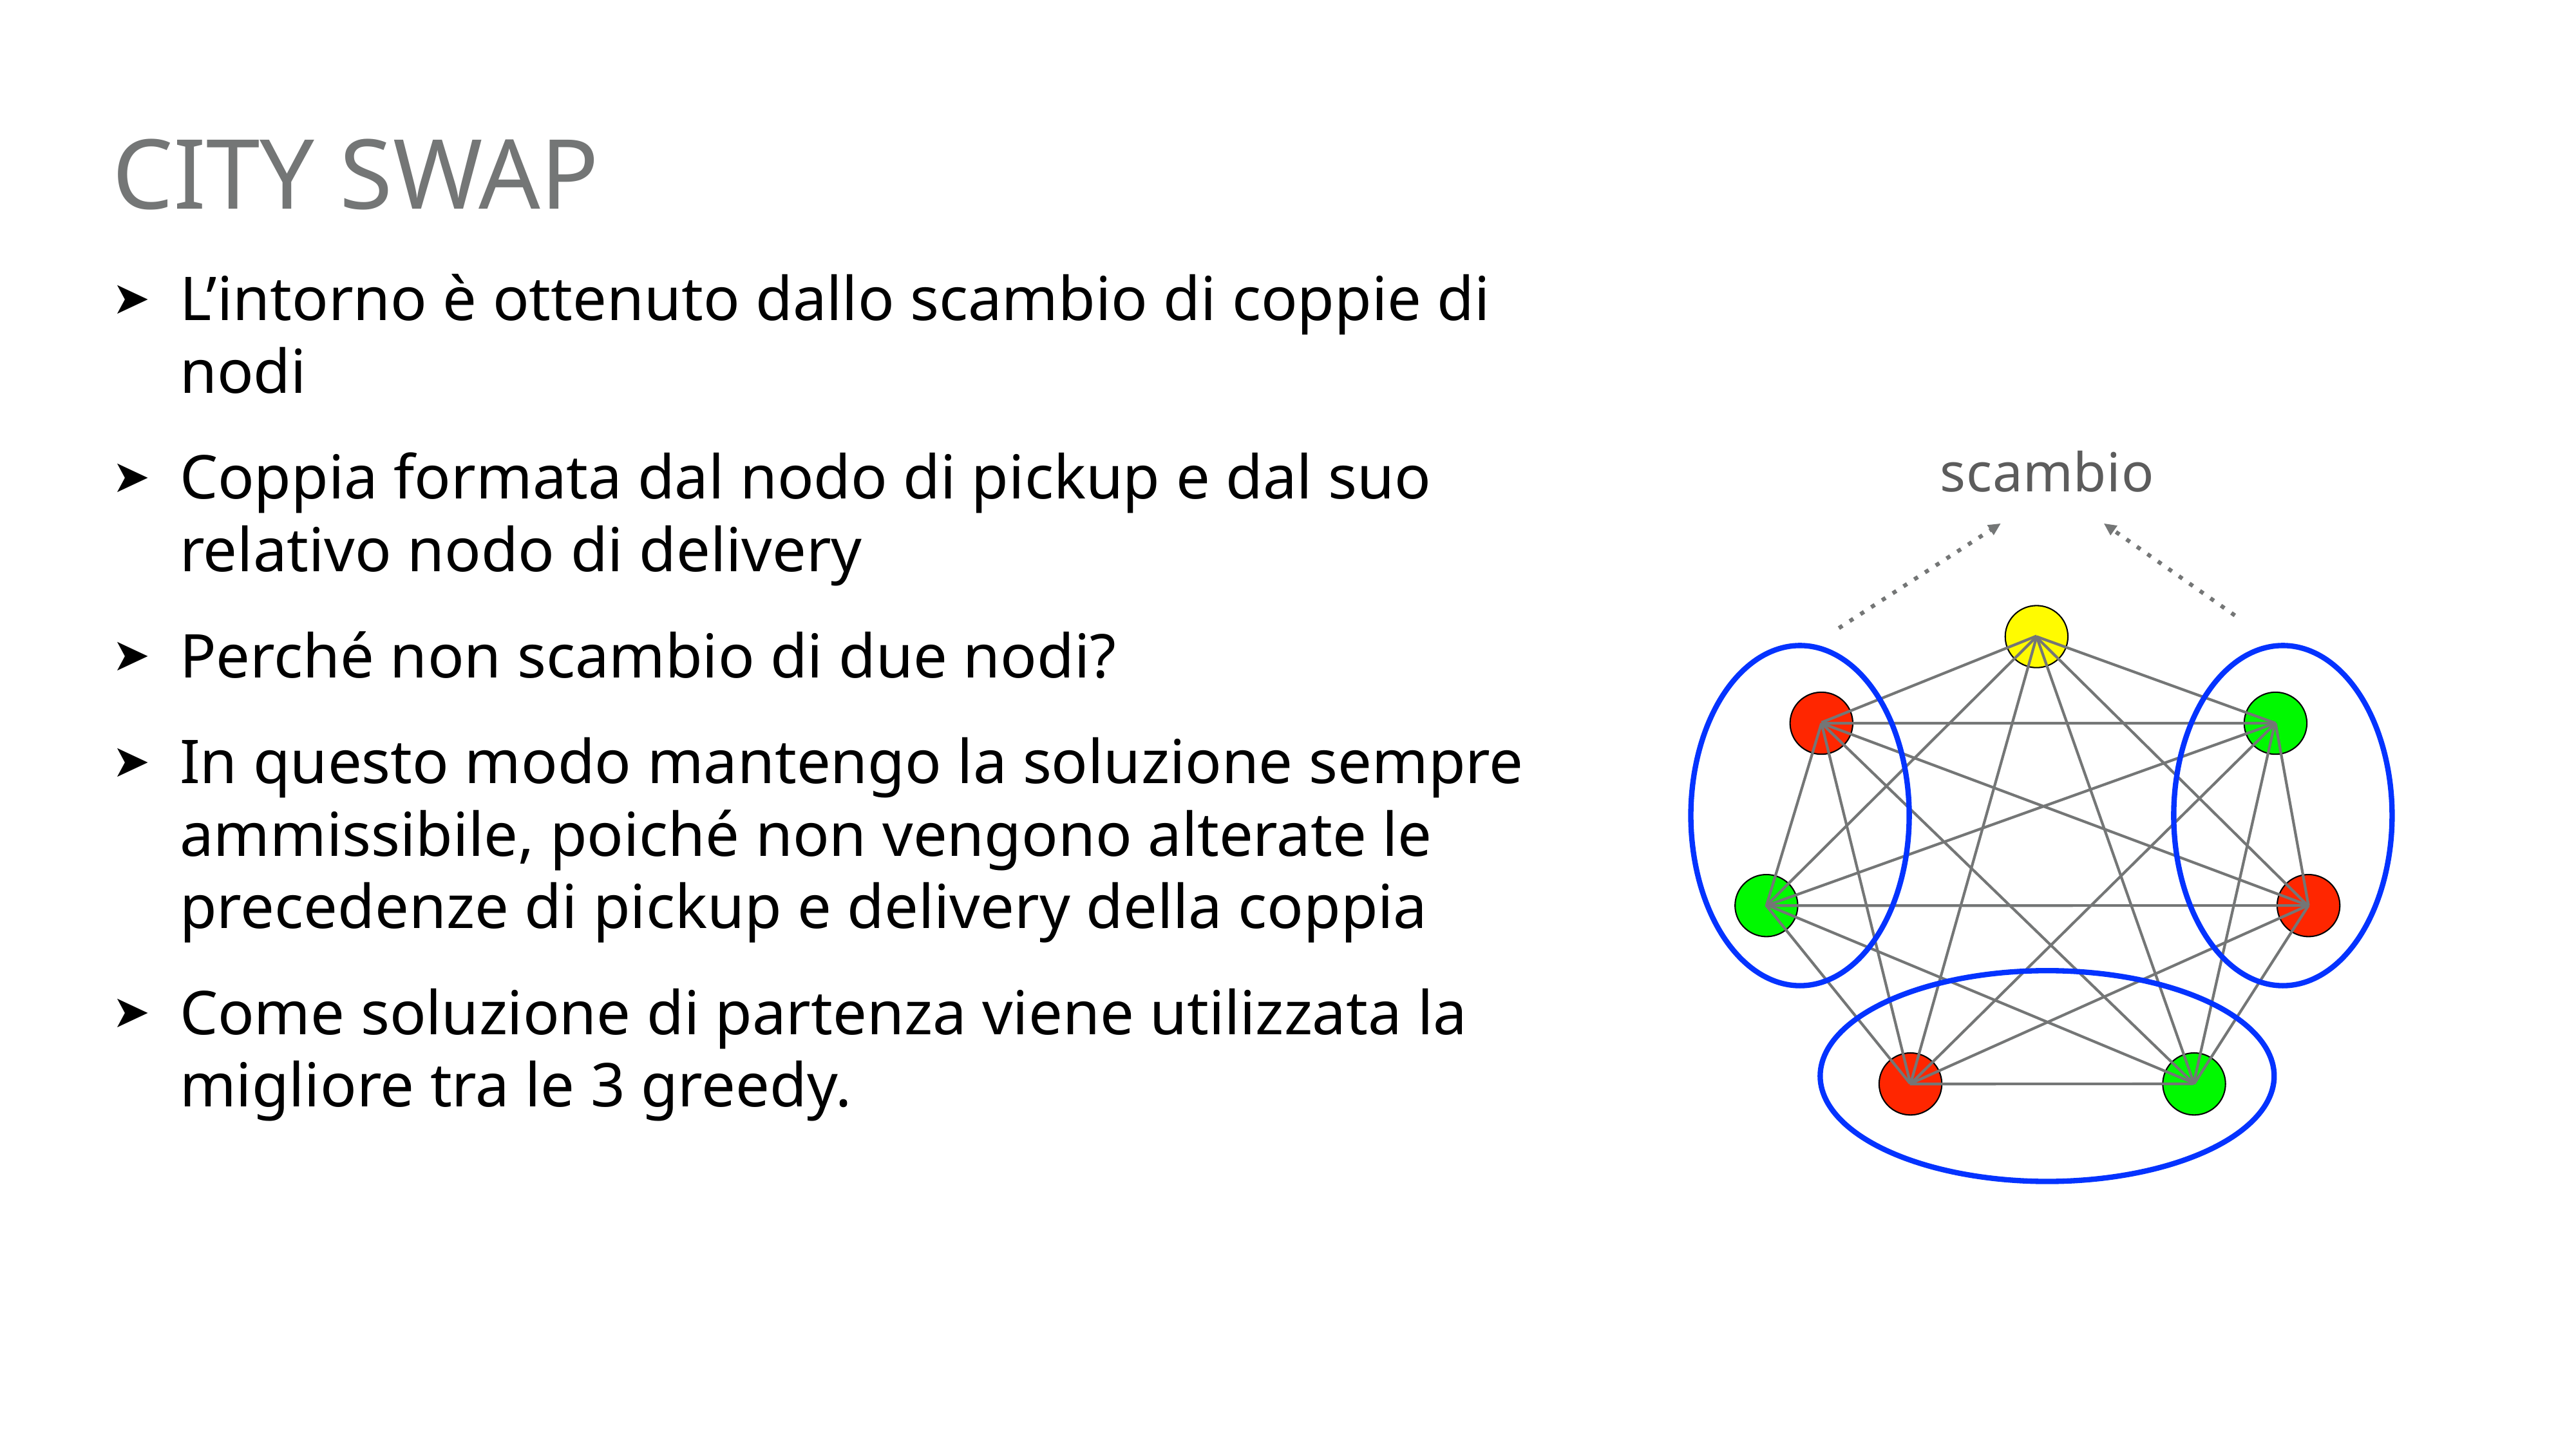

CITY SWAP
#
L’intorno è ottenuto dallo scambio di coppie di nodi
Coppia formata dal nodo di pickup e dal suo relativo nodo di delivery
Perché non scambio di due nodi?
In questo modo mantengo la soluzione sempre ammissibile, poiché non vengono alterate le precedenze di pickup e delivery della coppia
Come soluzione di partenza viene utilizzata la migliore tra le 3 greedy.
scambio